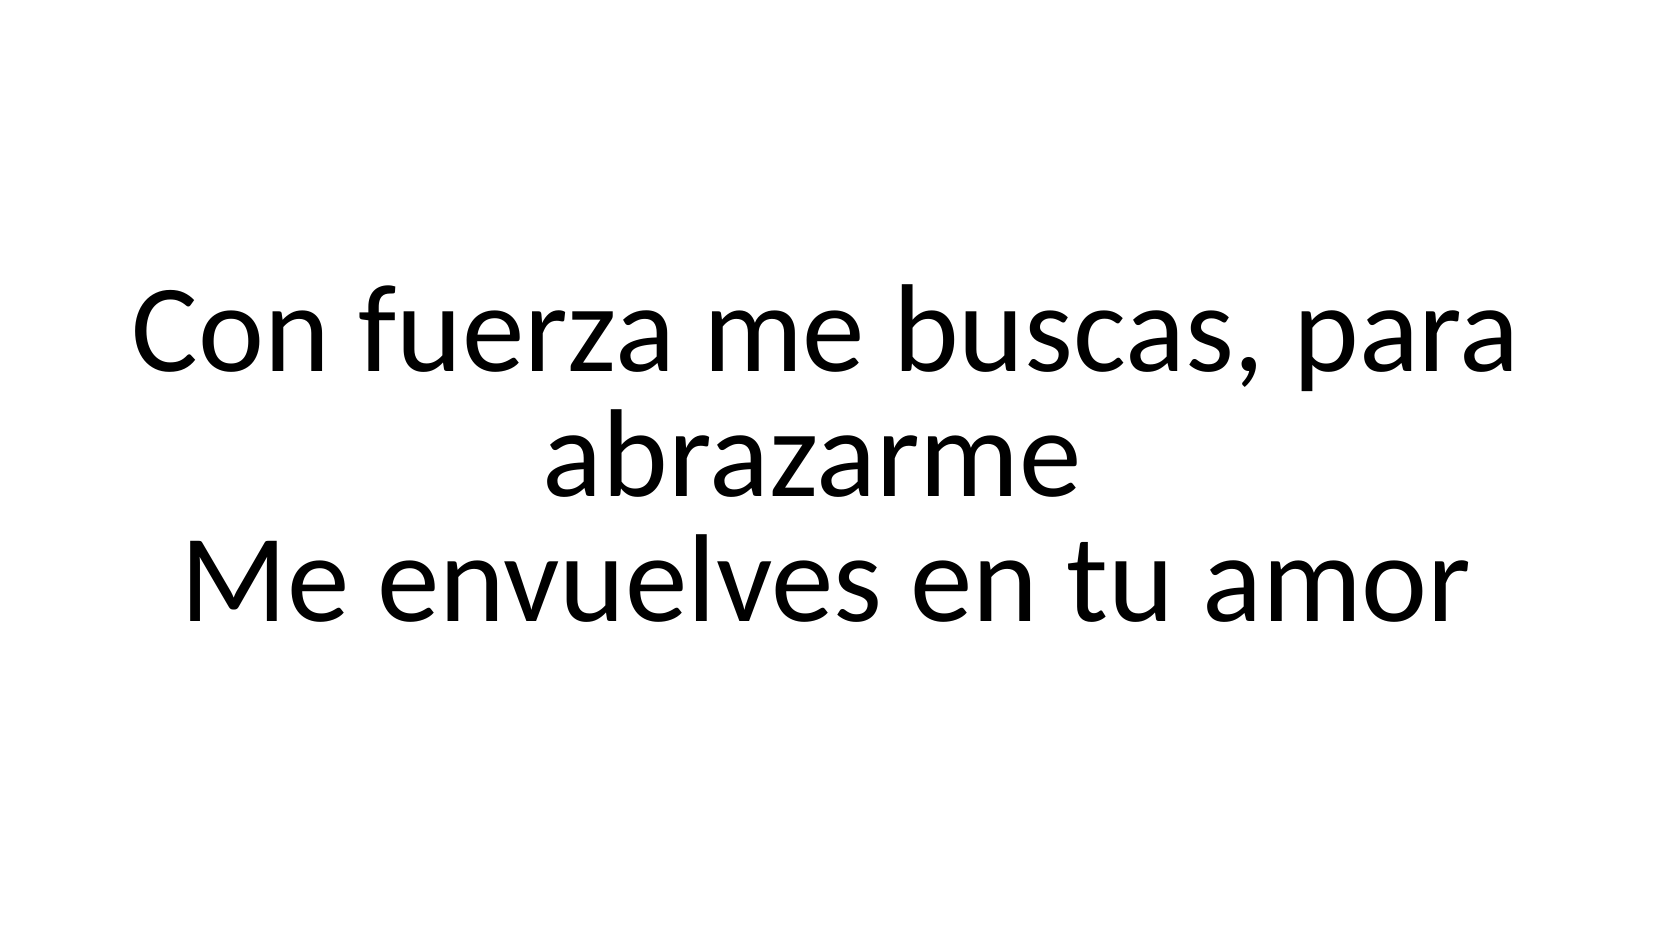

# Con fuerza me buscas, para abrazarme Me envuelves en tu amor